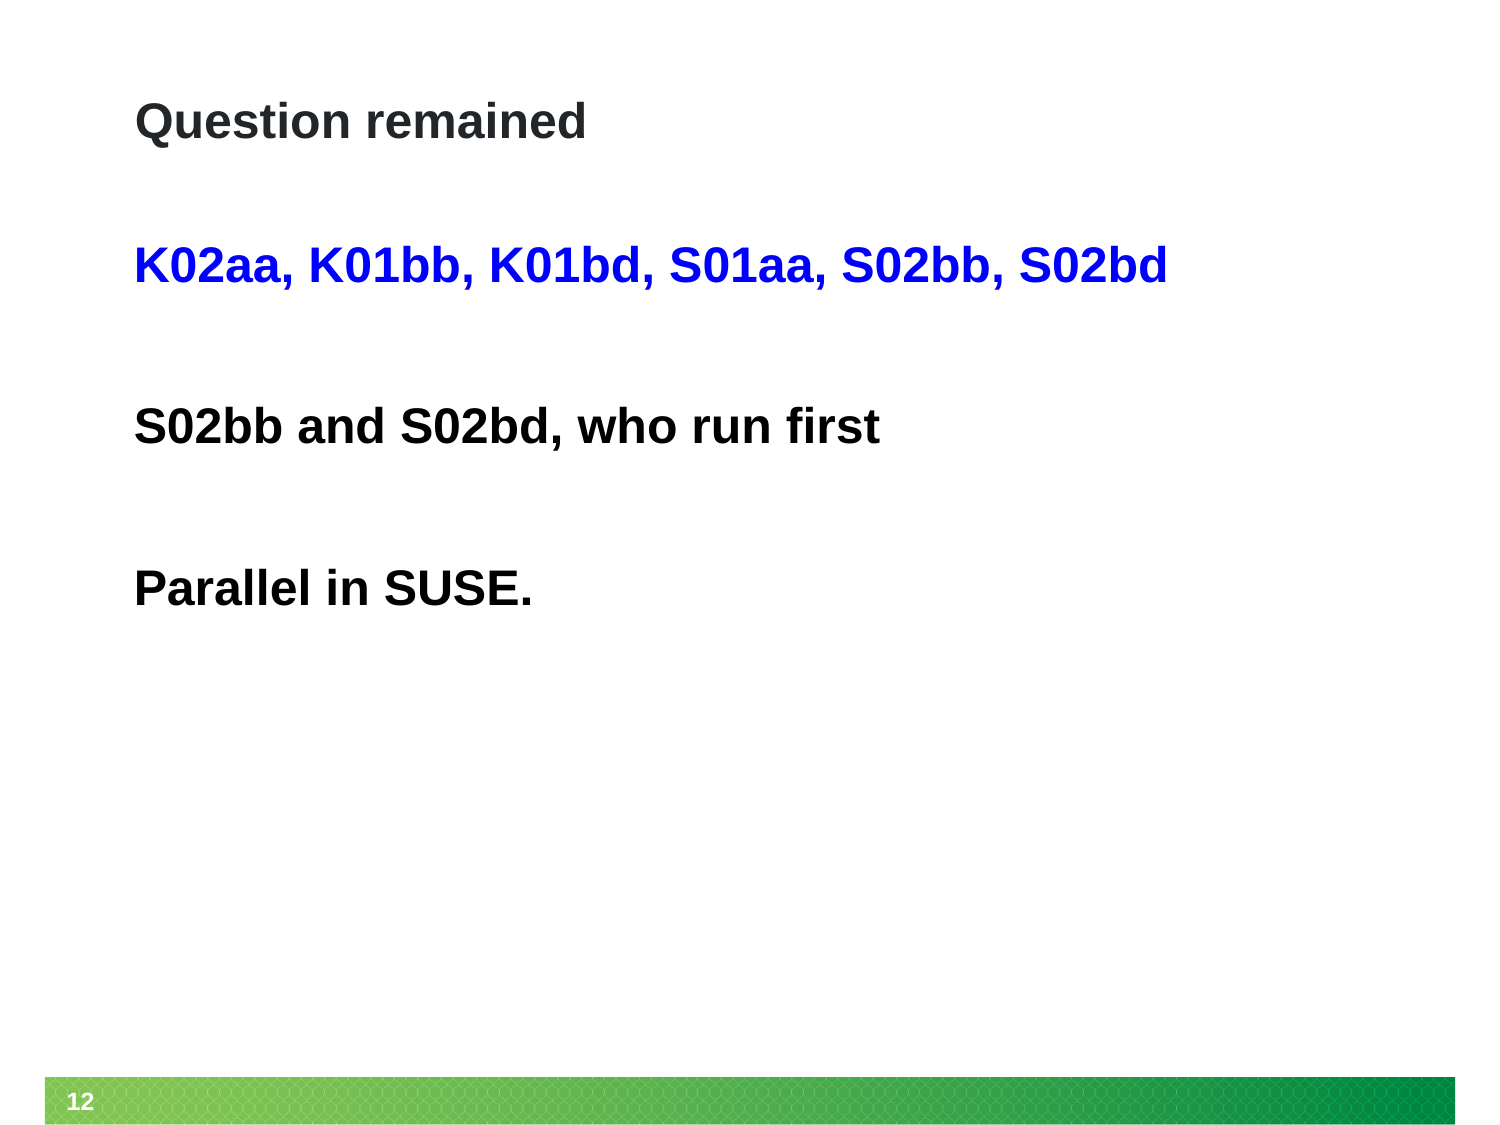

# Question remained
K02aa, K01bb, K01bd, S01aa, S02bb, S02bd
S02bb and S02bd, who run first
Parallel in SUSE.